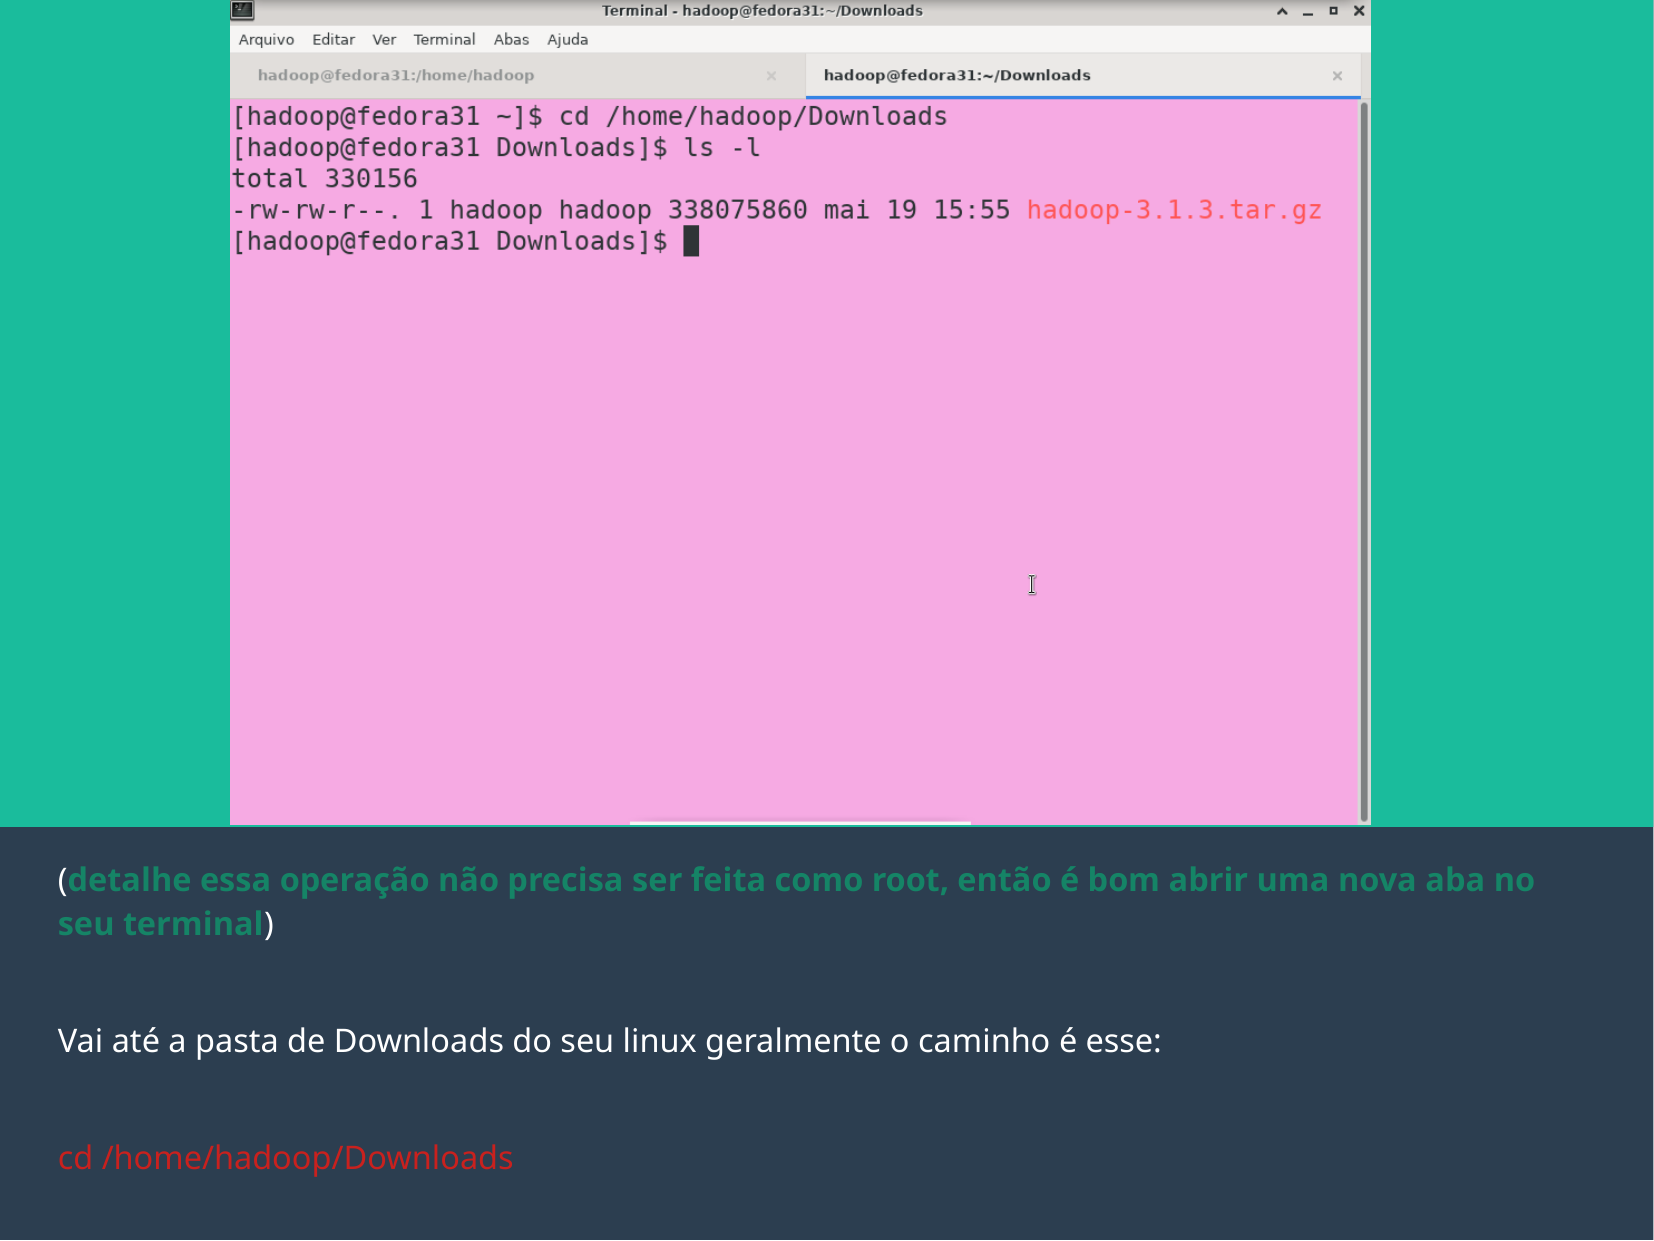

# (detalhe essa operação não precisa ser feita como root, então é bom abrir uma nova aba no seu terminal)
Vai até a pasta de Downloads do seu linux geralmente o caminho é esse:
cd /home/hadoop/Downloads